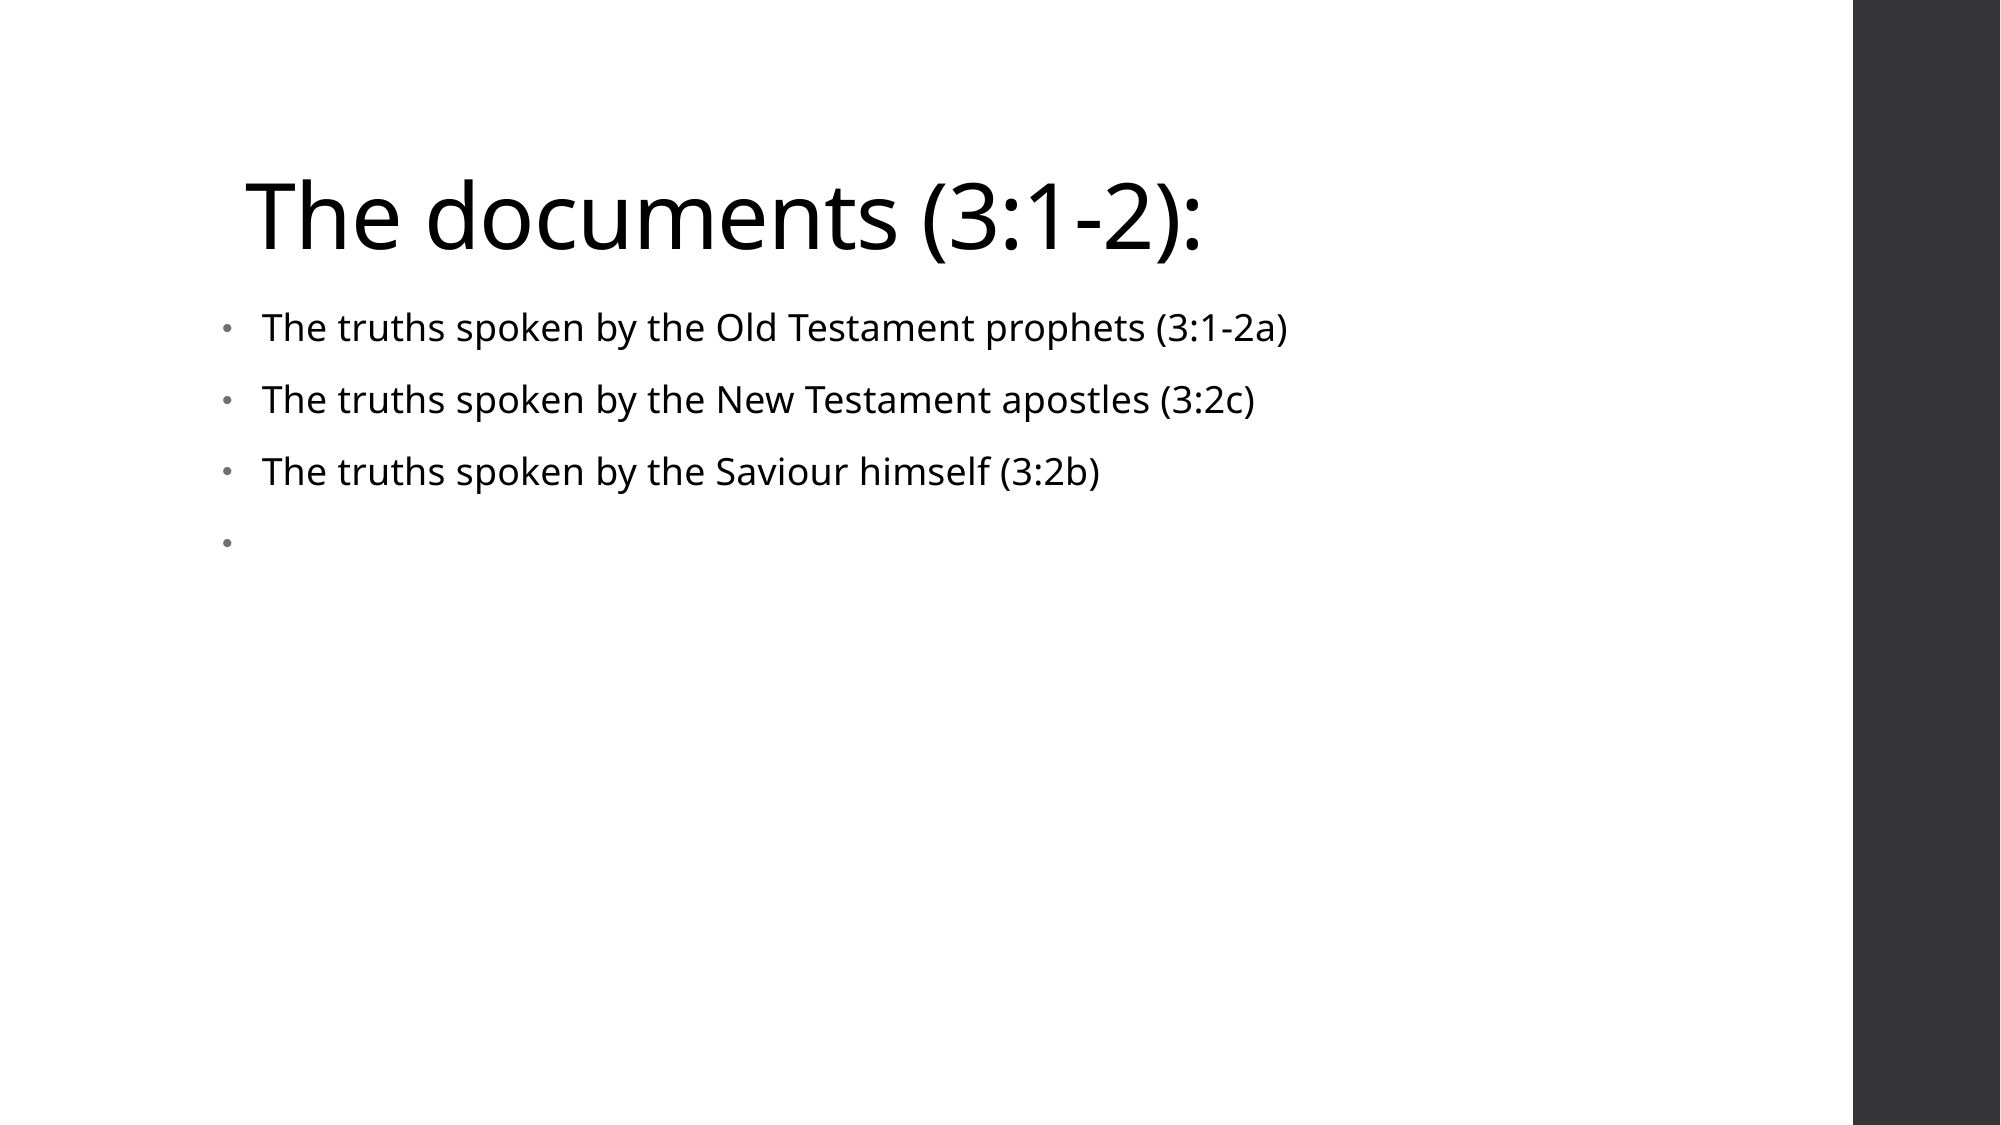

# The documents (3:1-2):
 The truths spoken by the Old Testament prophets (3:1-2a)
 The truths spoken by the New Testament apostles (3:2c)
 The truths spoken by the Saviour himself (3:2b)